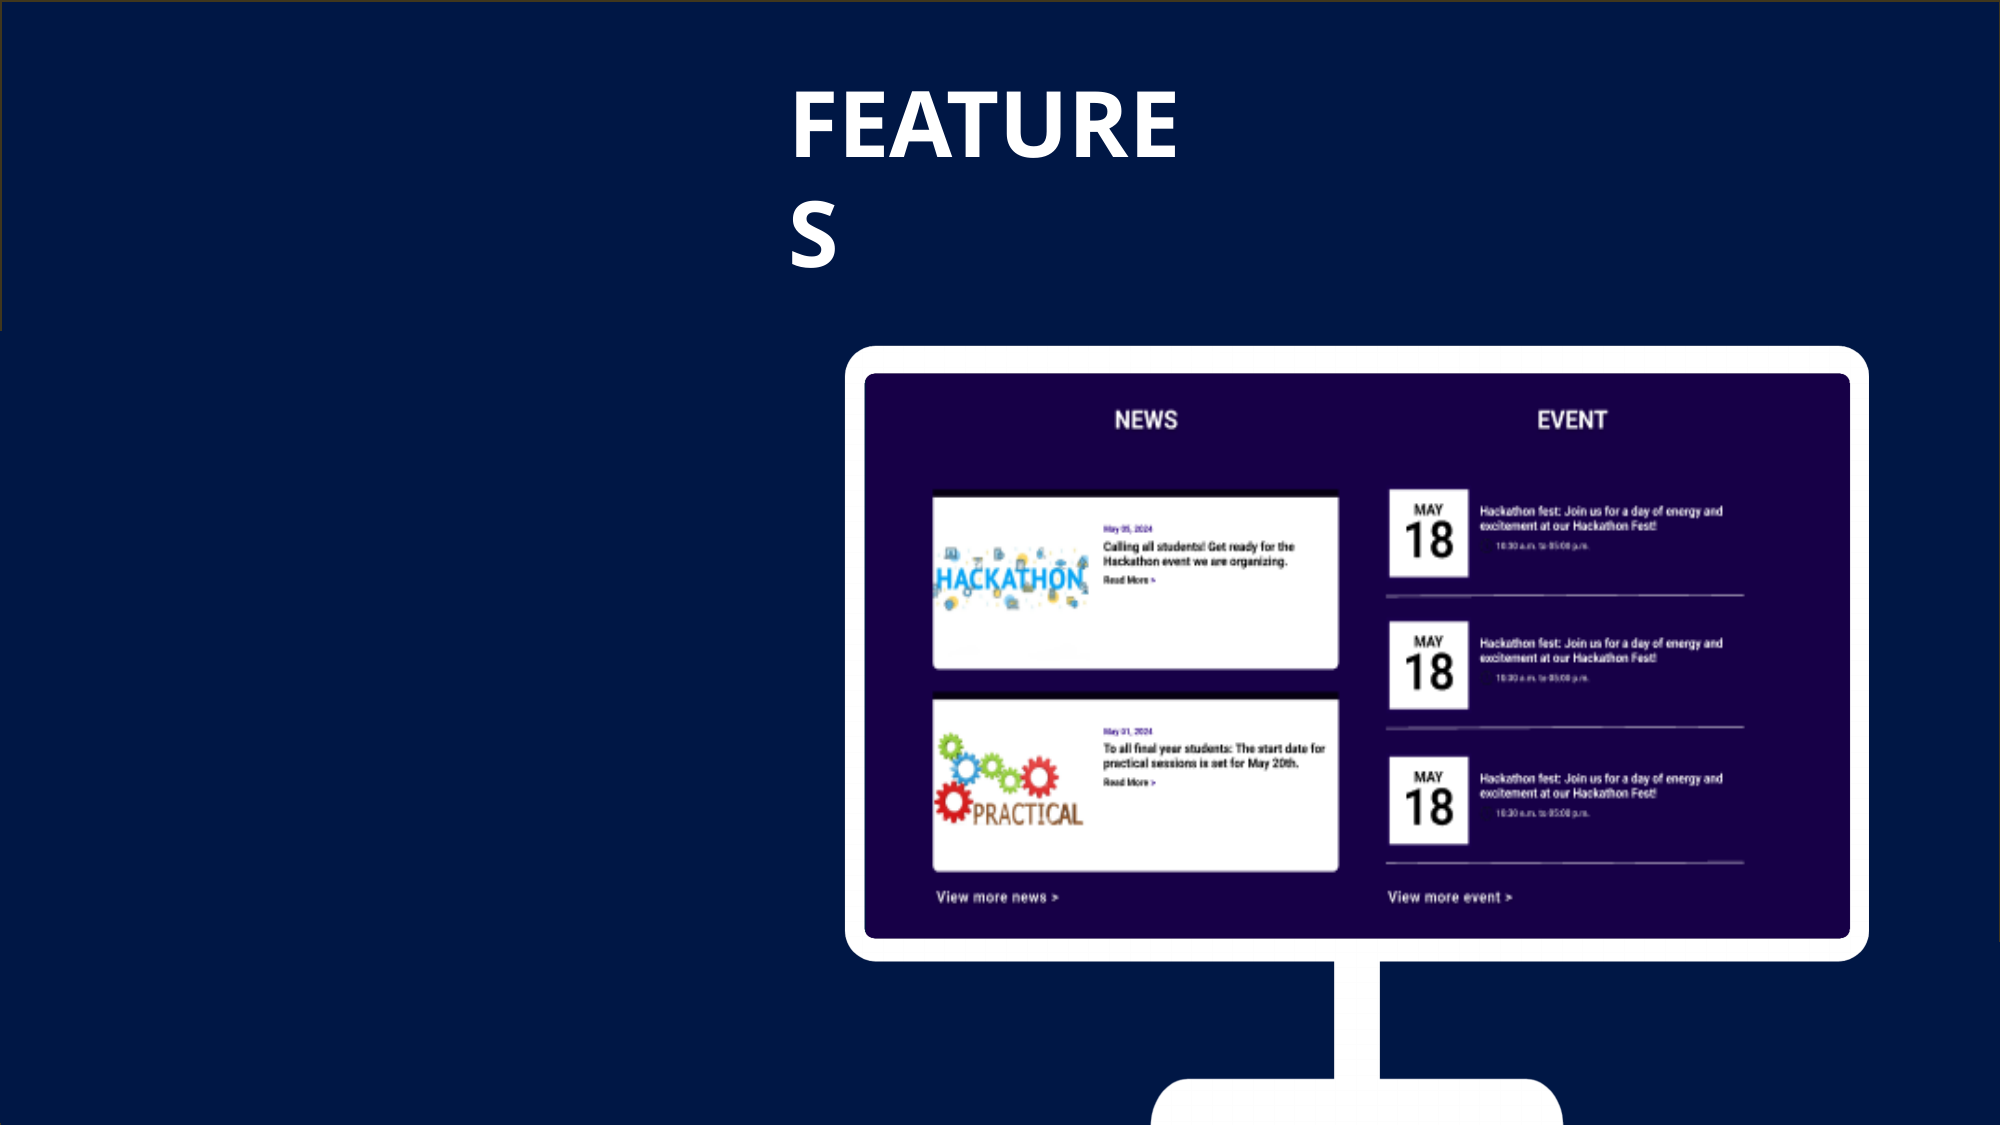

TextBox 1
FEATURES
Home Page Features
Student Dashboard
Overview: The homepage as the entry point to the website, providing visitors with an introduction to the Computer Science Department
Overview: The student dashboard provides a personalized portal for students to access important information, resources.
Class Schedule
Grades and Assignments
Announcements and Notification
Academic Resources
News and Announcements
Upcoming Events
Featured Content